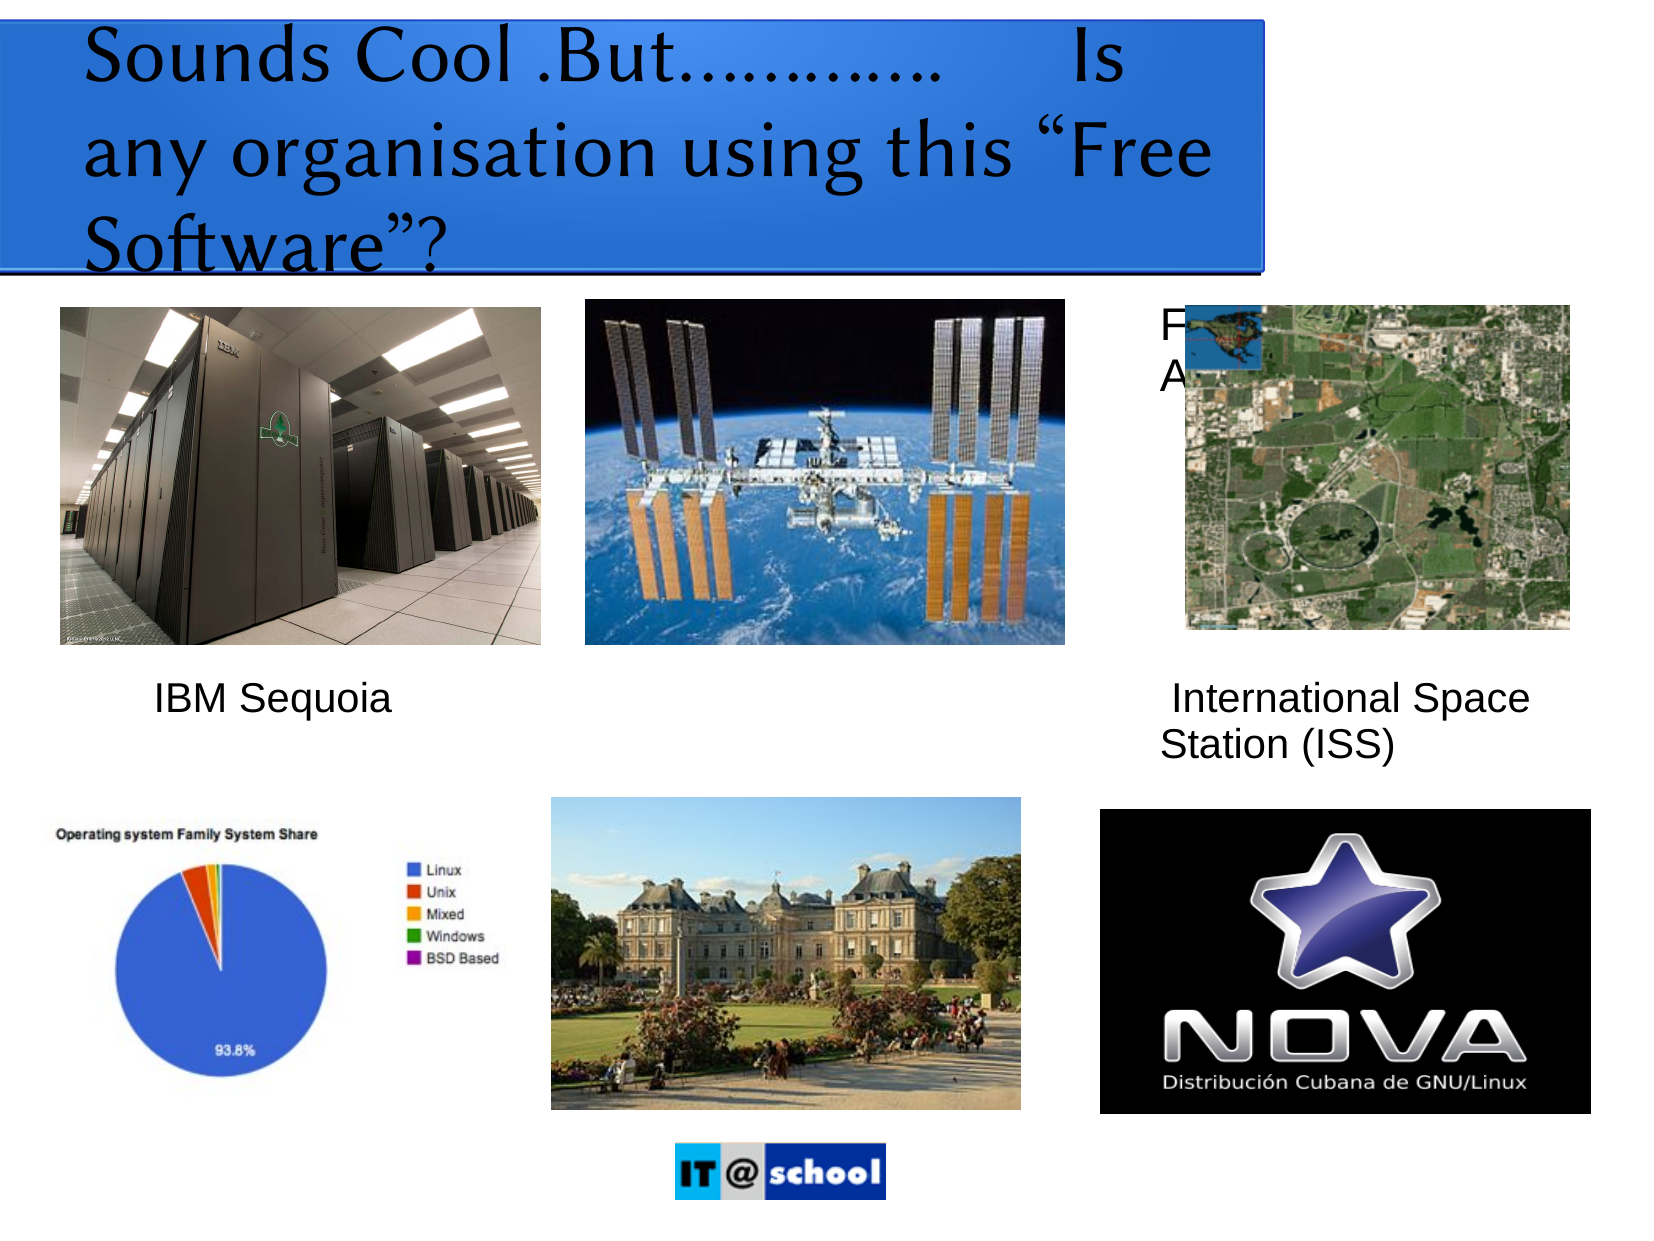

# Sounds Cool .But............. Is any organisation using this “Free Software”?
FermiLab(Particle Accelerator)
IBM Sequoia
 International Space Station (ISS)